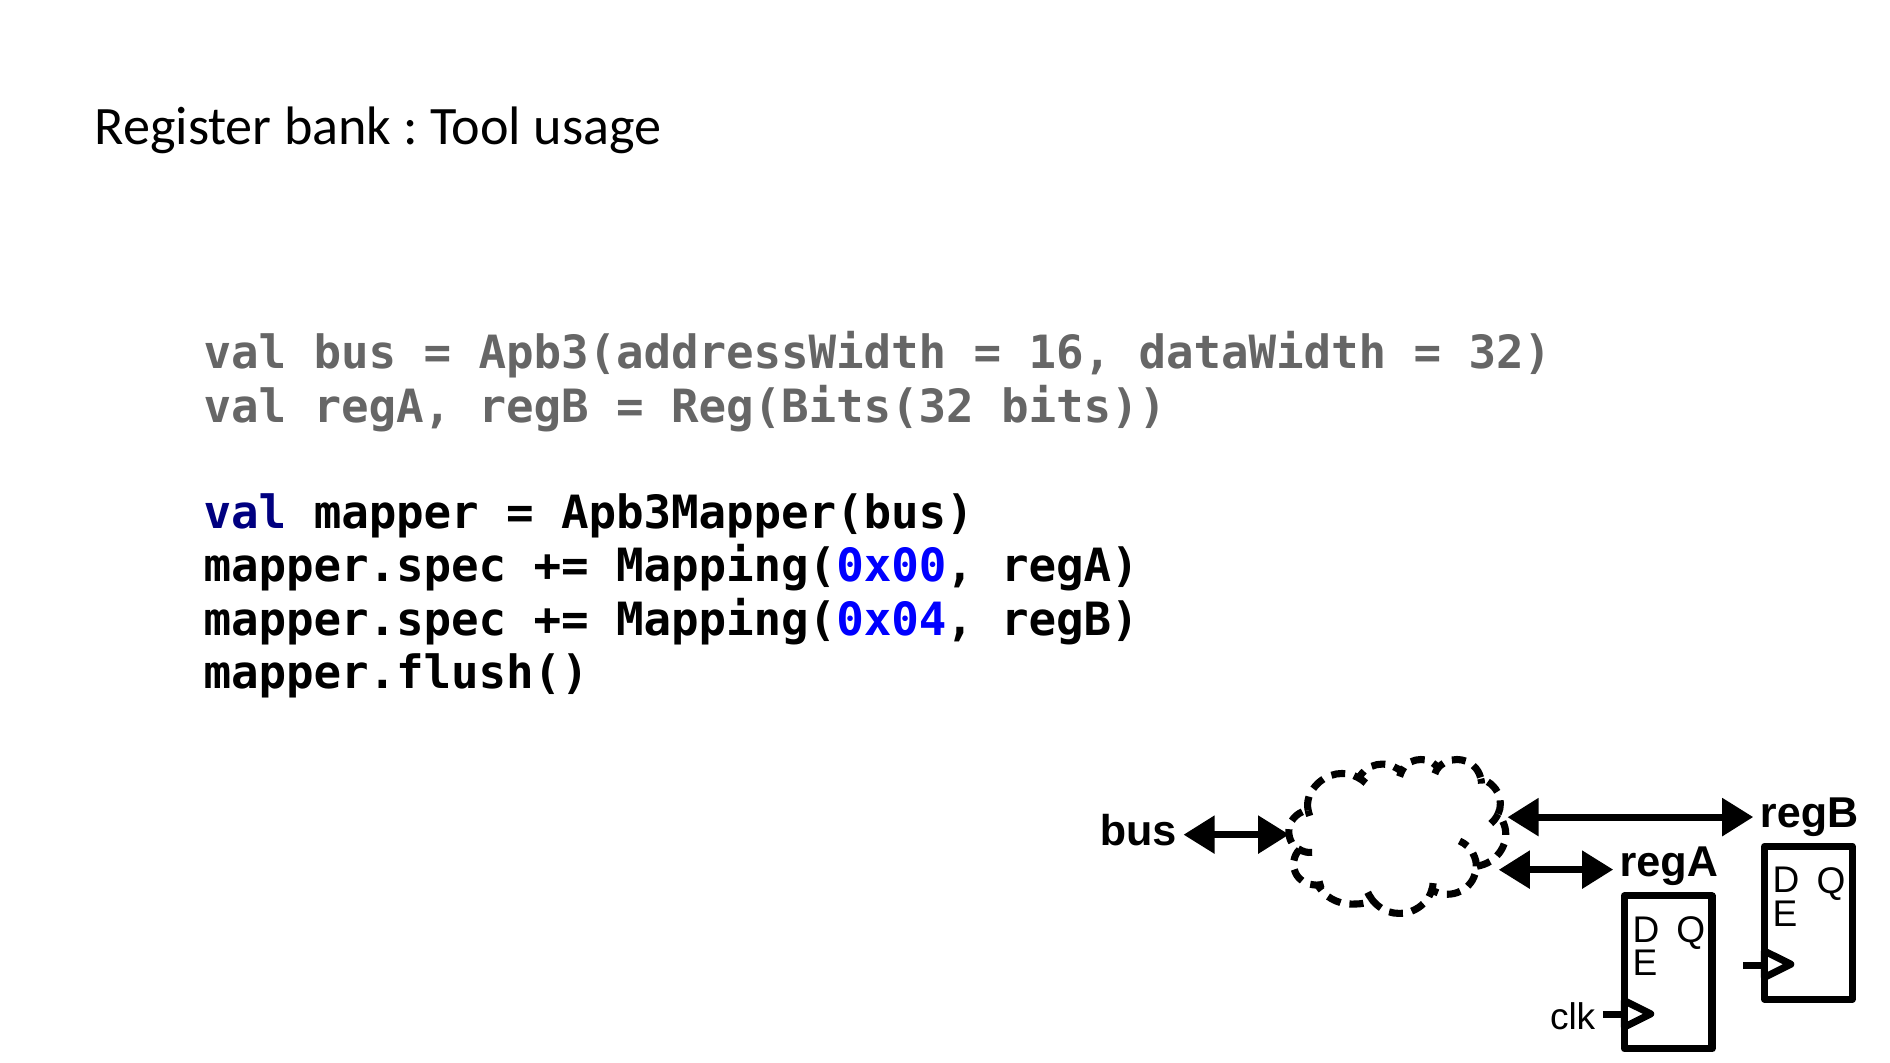

# Register bank : Tool usage
val bus = Apb3(addressWidth = 16, dataWidth = 32)
val regA, regB = Reg(Bits(32 bits))
val mapper = Apb3Mapper(bus)
mapper.spec += Mapping(0x00, regA)
mapper.spec += Mapping(0x04, regB)
mapper.flush()